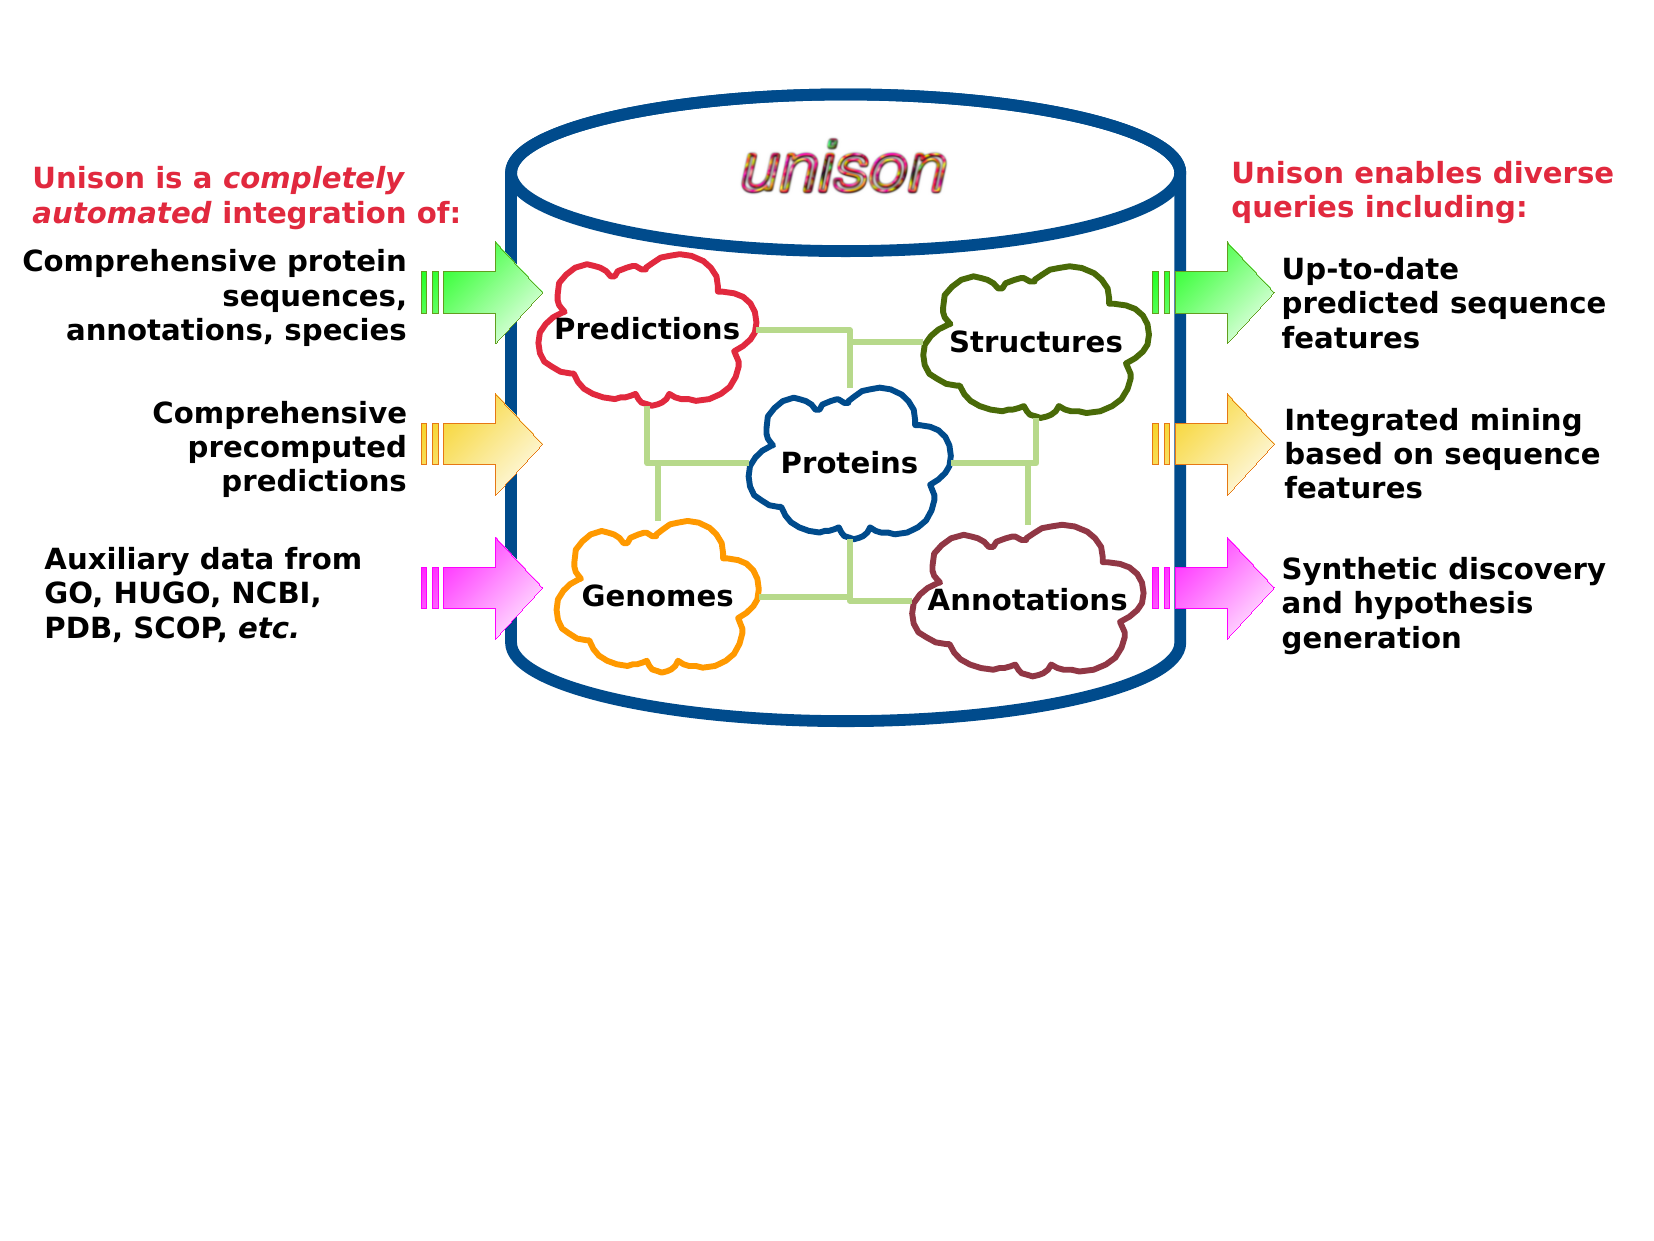

Unison enables diverse queries including:
Unison is a completely
automated integration of:
Comprehensive protein sequences, annotations, species
Up-to-date predicted sequence features
Predictions
Structures
Proteins
Comprehensive precomputed predictions
Integrated mining based on sequence features
Genomes
Annotations
Auxiliary data from GO, HUGO, NCBI, PDB, SCOP, etc.
Synthetic discovery
and hypothesis generation